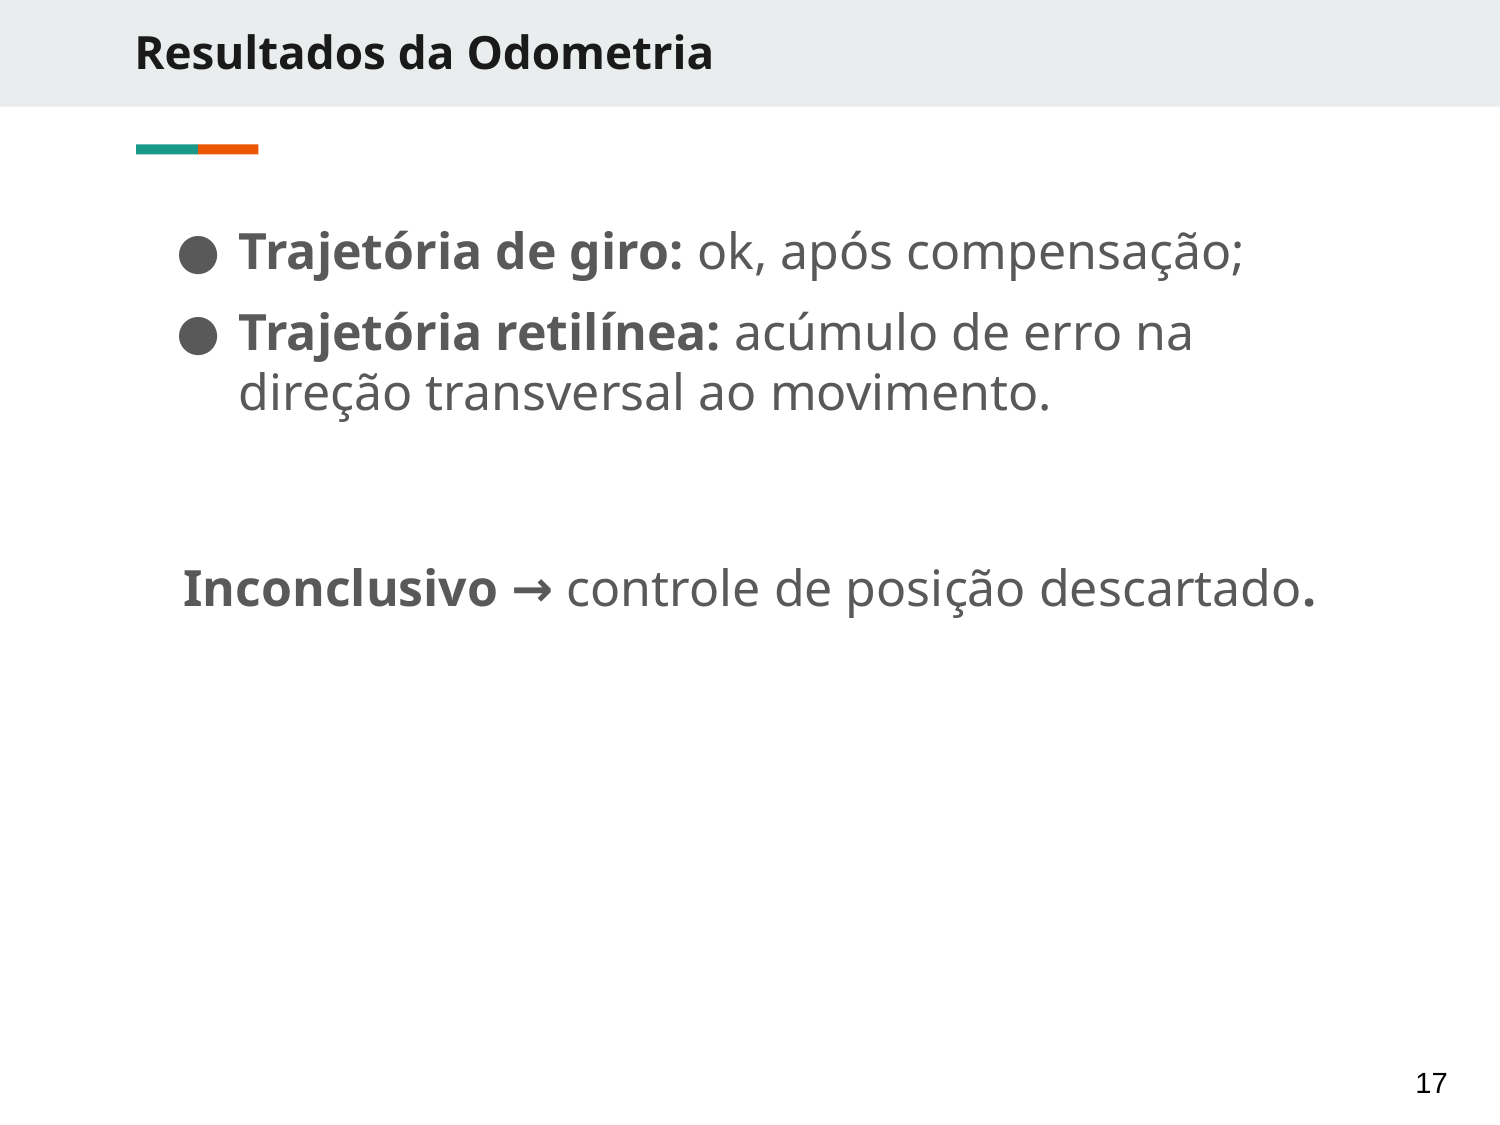

# Resultados da Odometria
Trajetória de giro: ok, após compensação;
Trajetória retilínea: acúmulo de erro na direção transversal ao movimento.
Inconclusivo → controle de posição descartado.
17